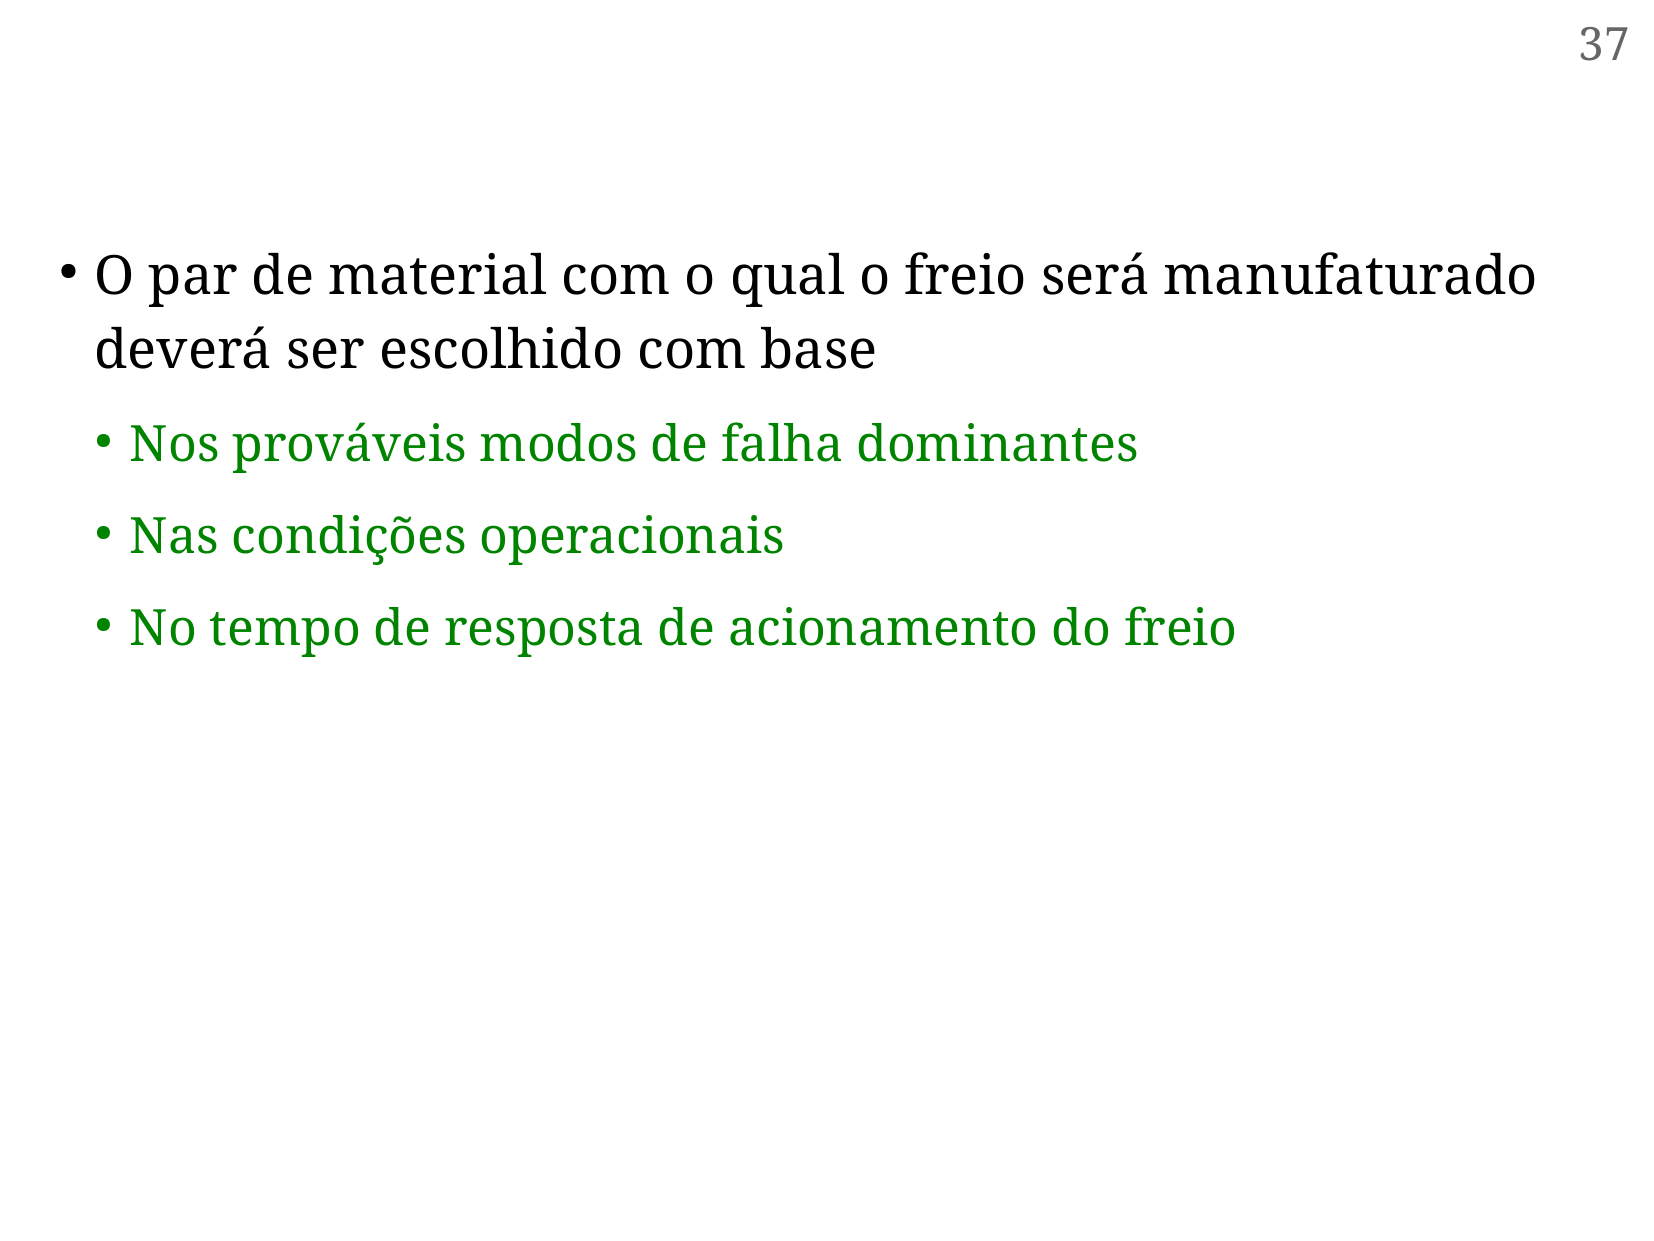

37
#
O par de material com o qual o freio será manufaturado deverá ser escolhido com base
Nos prováveis modos de falha dominantes
Nas condições operacionais
No tempo de resposta de acionamento do freio